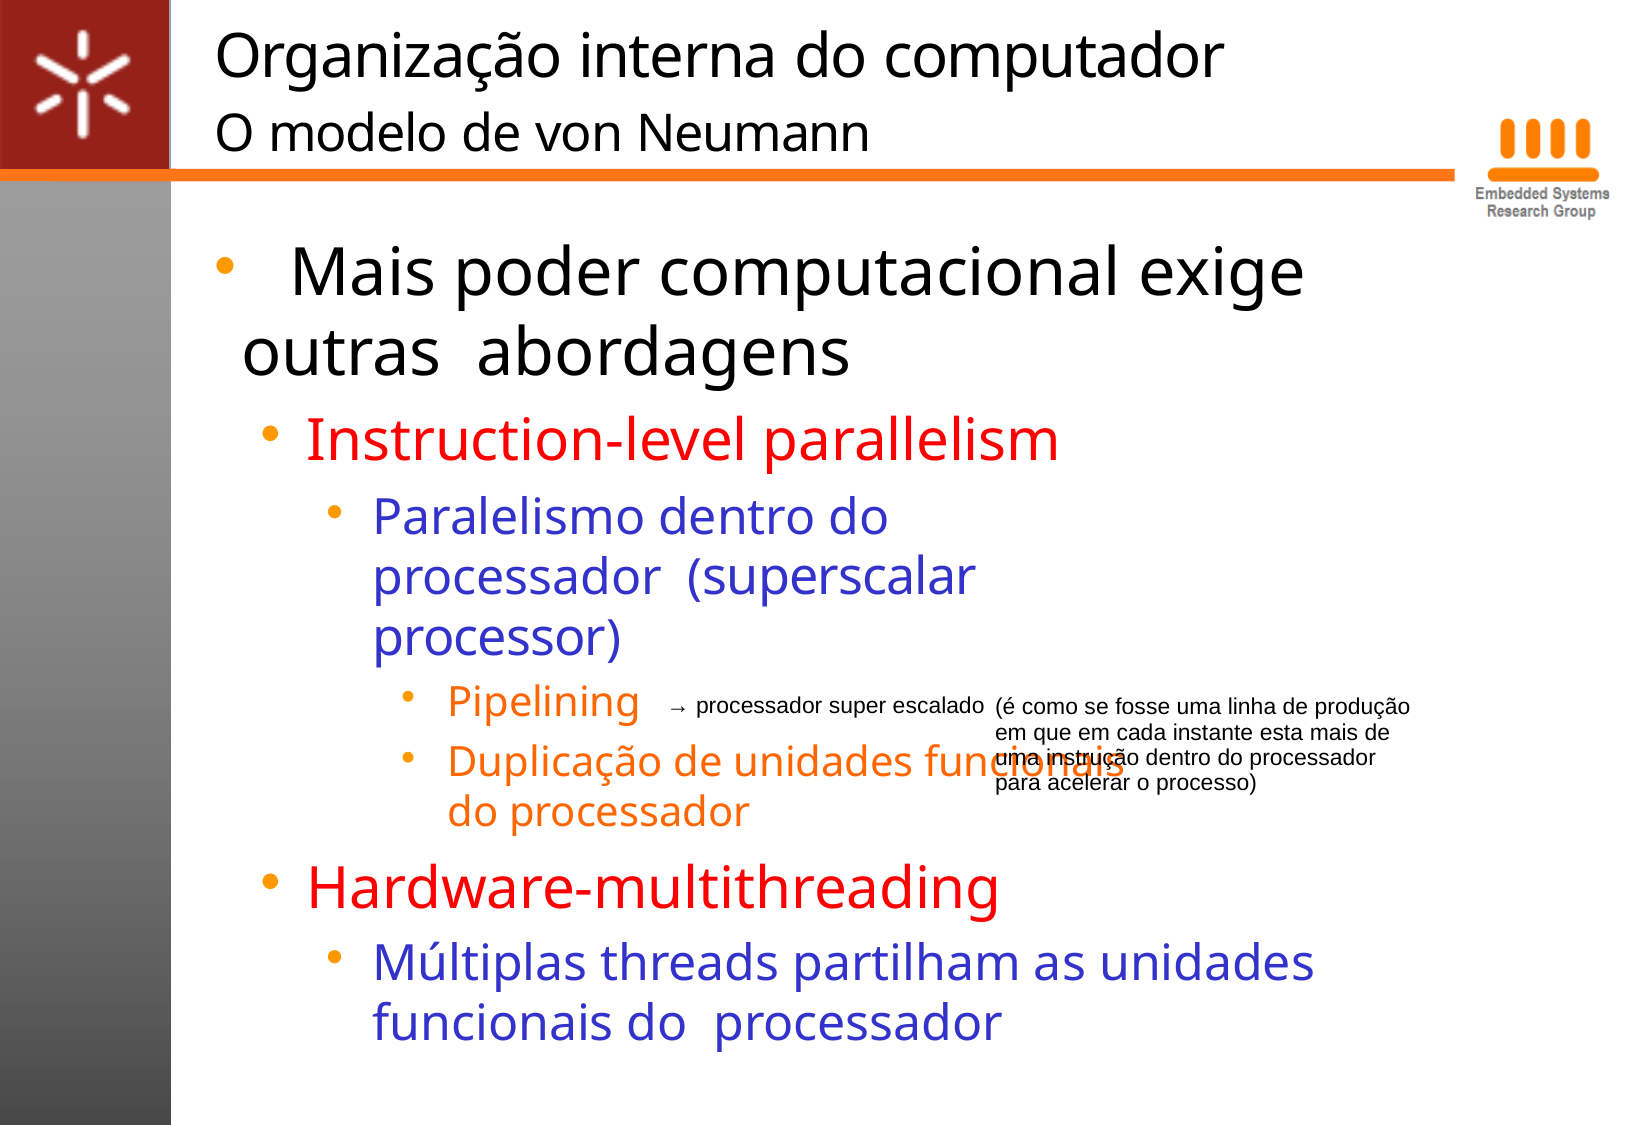

# Organização interna do computador O modelo de von Neumann
	Mais poder computacional exige outras abordagens
Instruction-level parallelism
Paralelismo dentro do processador (superscalar processor)
Pipelining
Duplicação de unidades funcionais do processador
Hardware-multithreading
Múltiplas threads partilham as unidades funcionais do processador
→ processador super escalado
(é como se fosse uma linha de produção em que em cada instante esta mais de uma instrução dentro do processador para acelerar o processo)